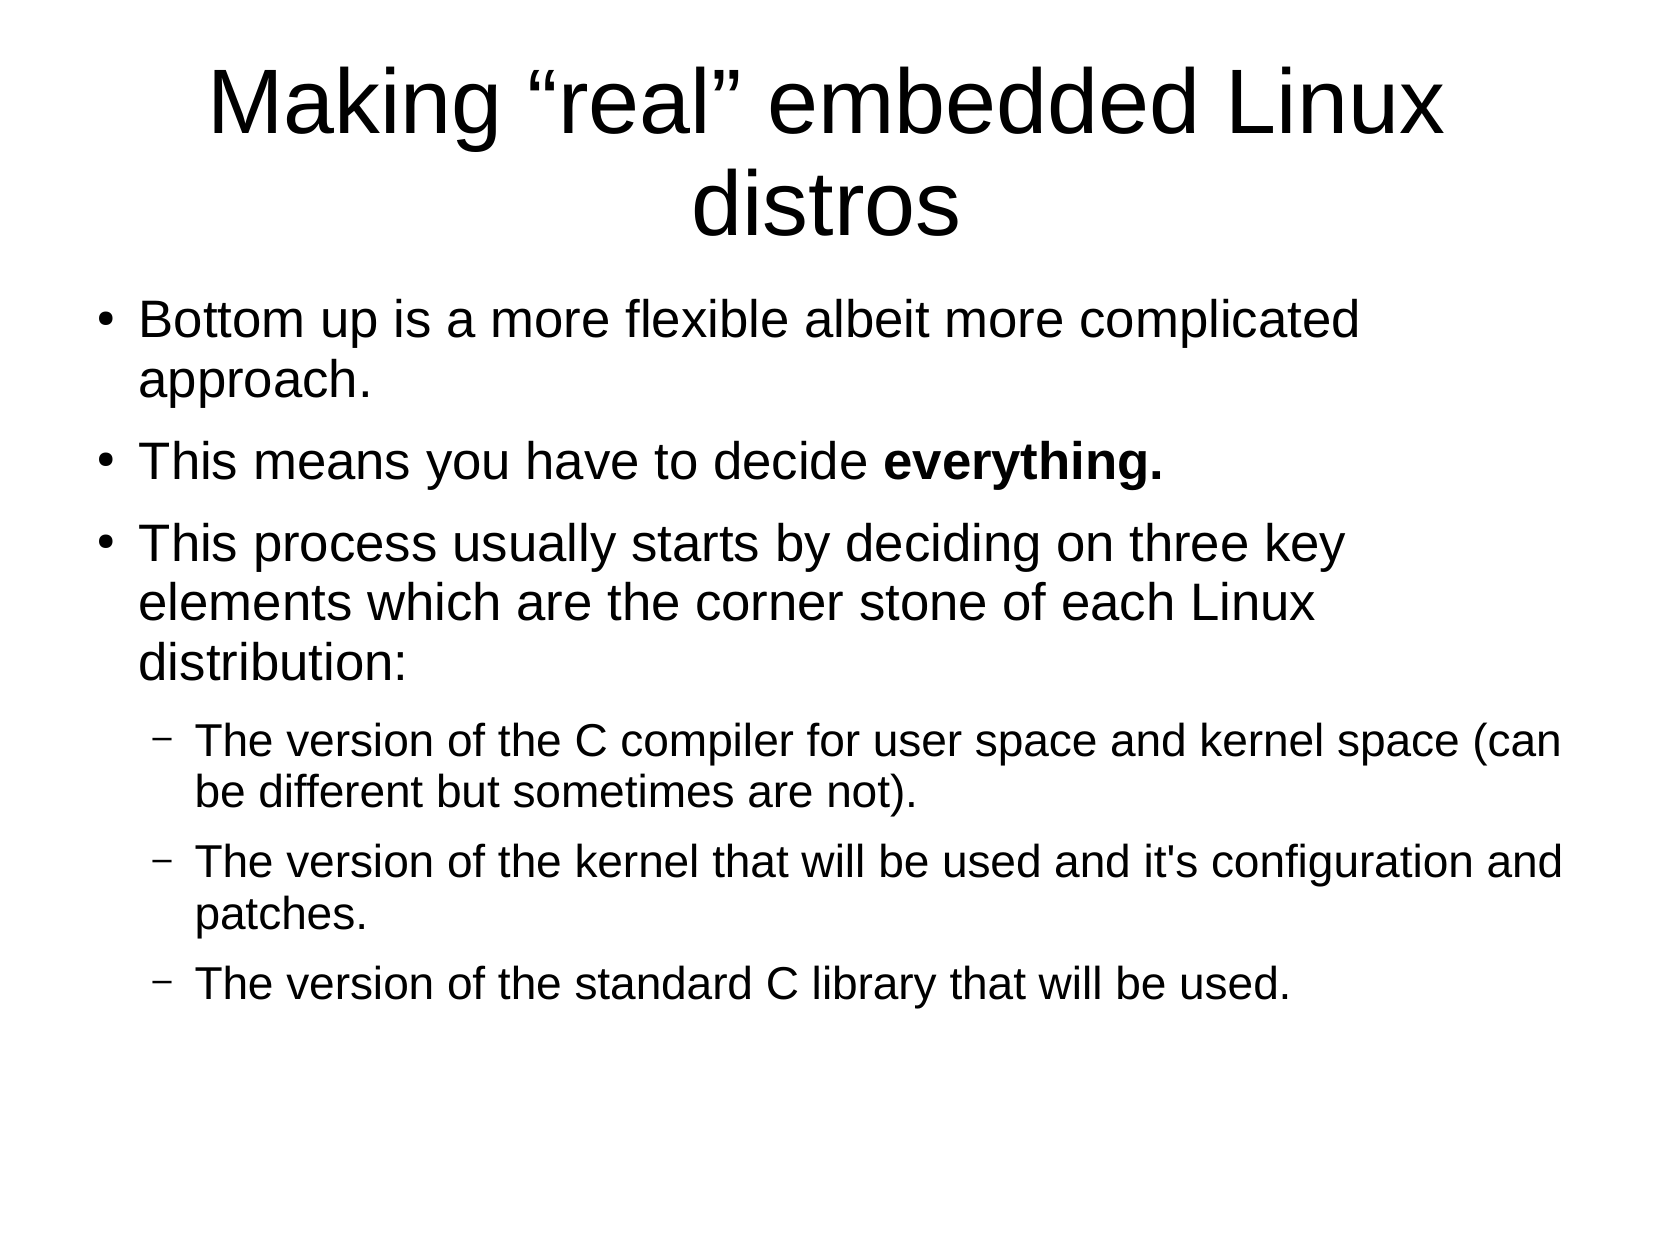

# Making “real” embedded Linux distros
Bottom up is a more flexible albeit more complicated approach.
This means you have to decide everything.
This process usually starts by deciding on three key elements which are the corner stone of each Linux distribution:
The version of the C compiler for user space and kernel space (can be different but sometimes are not).
The version of the kernel that will be used and it's configuration and patches.
The version of the standard C library that will be used.